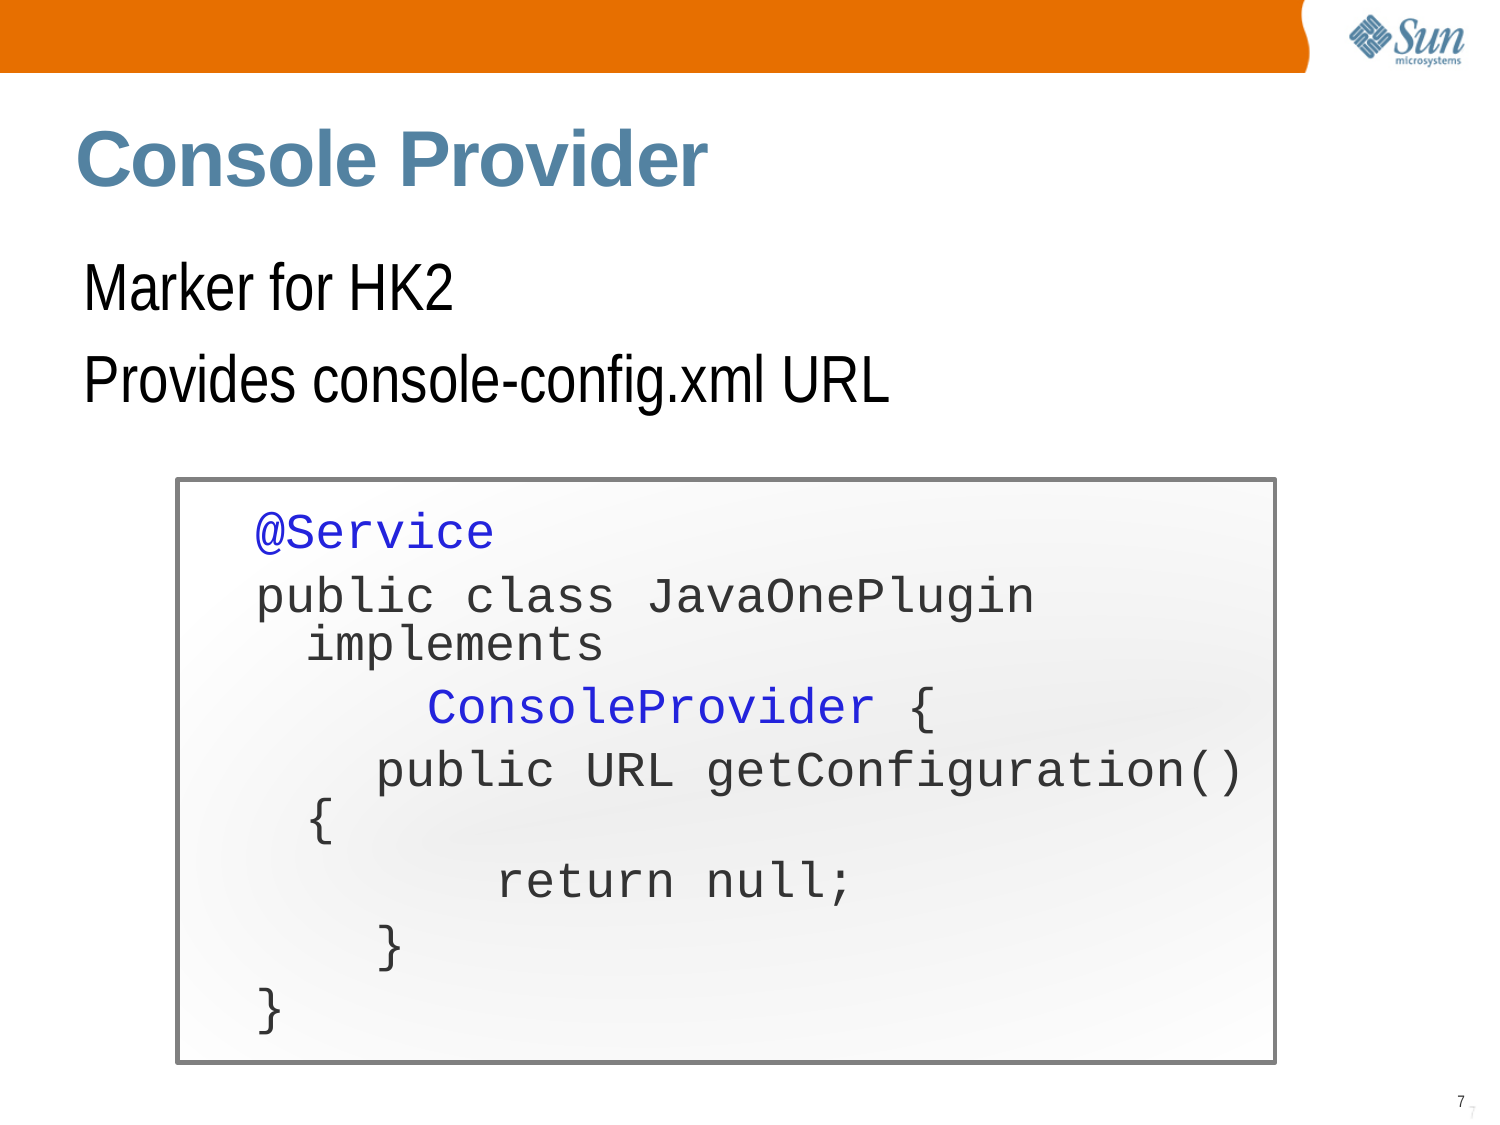

# Console Provider
Marker for HK2
Provides console-config.xml URL
@Service
public class JavaOnePlugin implements
ConsoleProvider {
 public URL getConfiguration() {
 return null;
 }
}